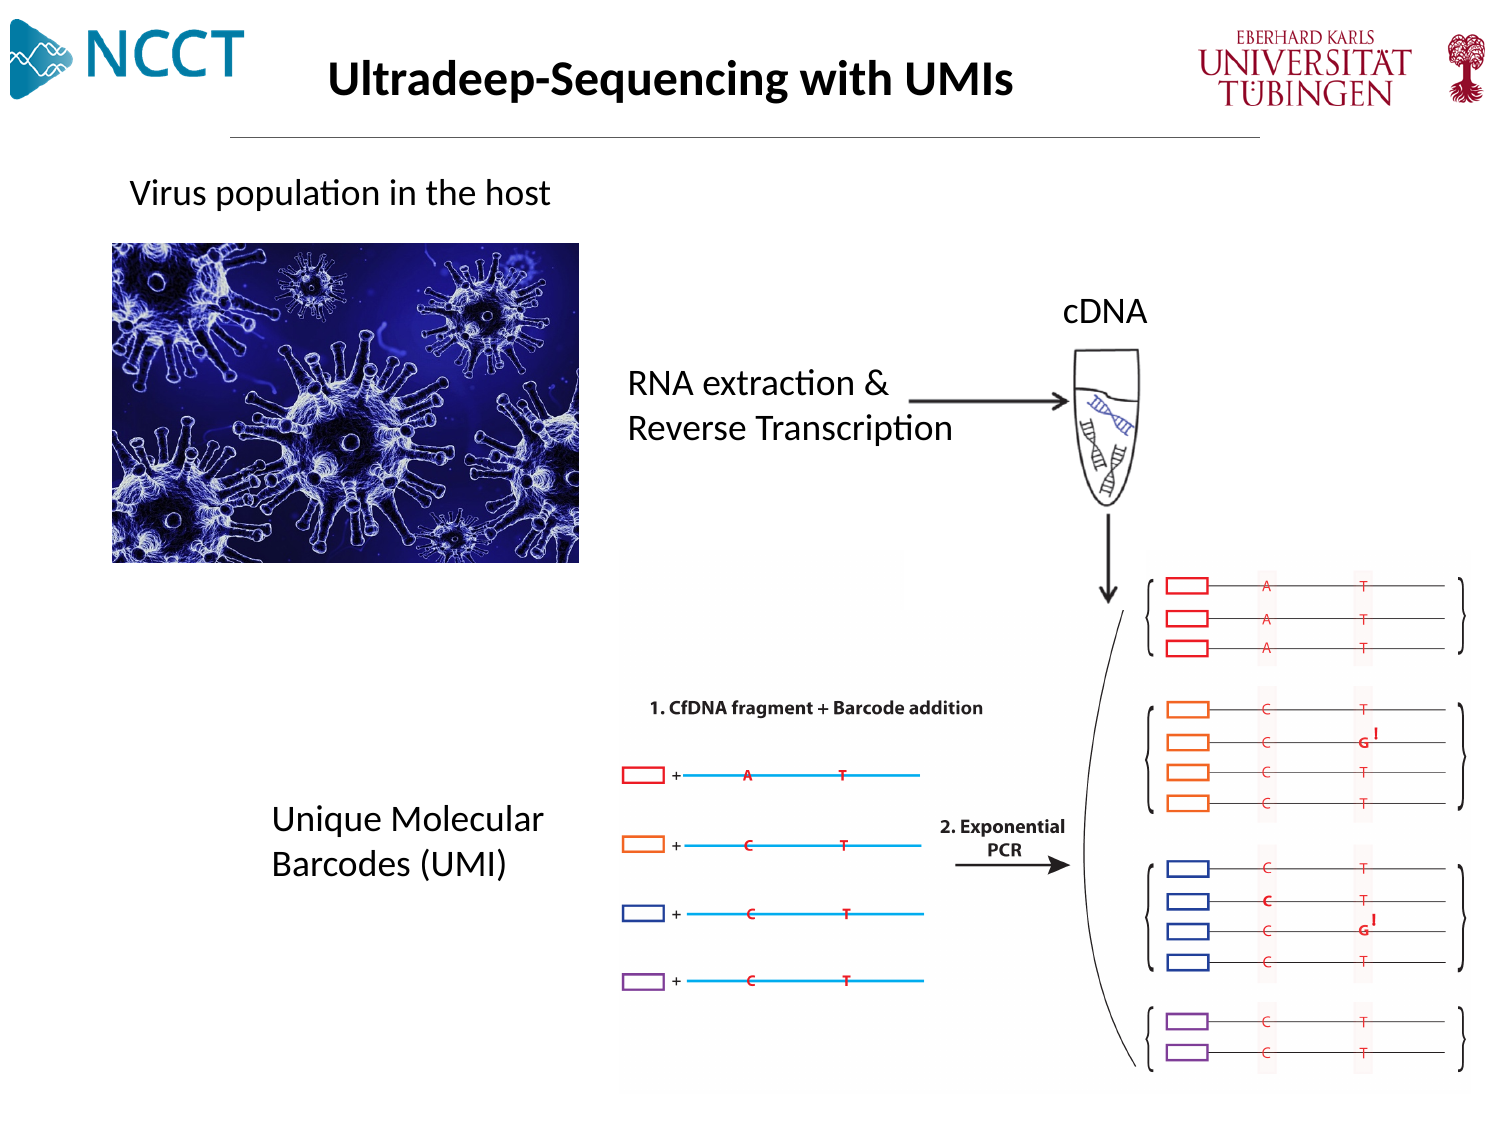

Ultradeep-Sequencing with UMIs
Virus population in the host
cDNA
RNA extraction &
Reverse Transcription
Unique Molecular
Barcodes (UMI)